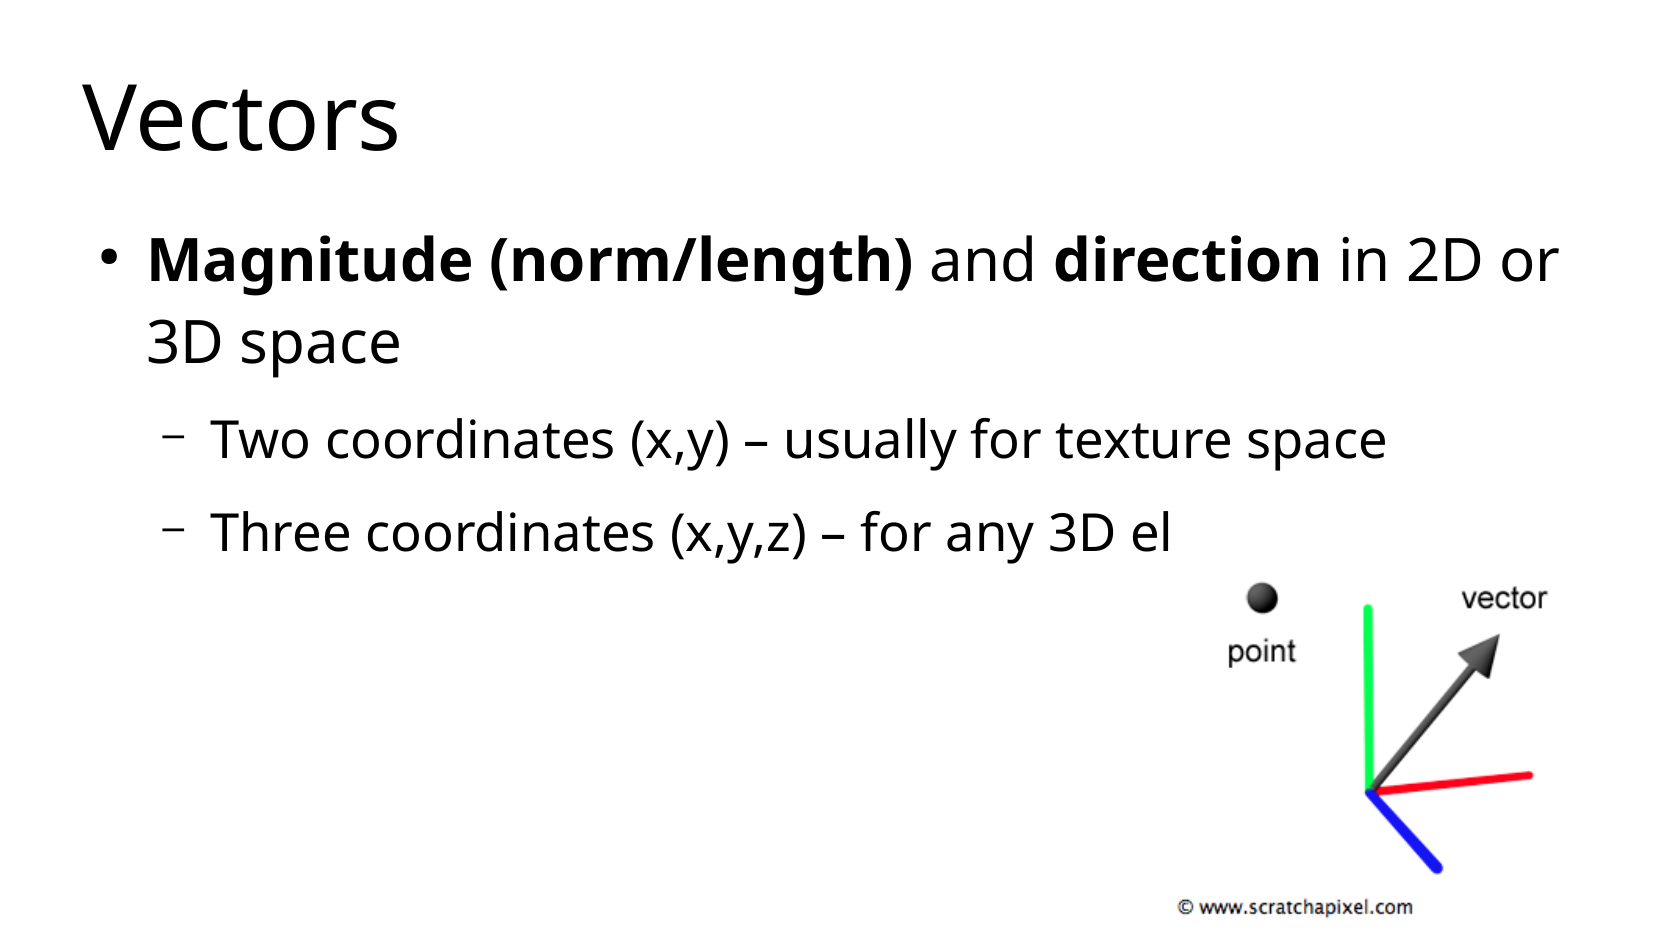

# Vectors
Magnitude (norm/length) and direction in 2D or 3D space
Two coordinates (x,y) – usually for texture space
Three coordinates (x,y,z) – for any 3D elements